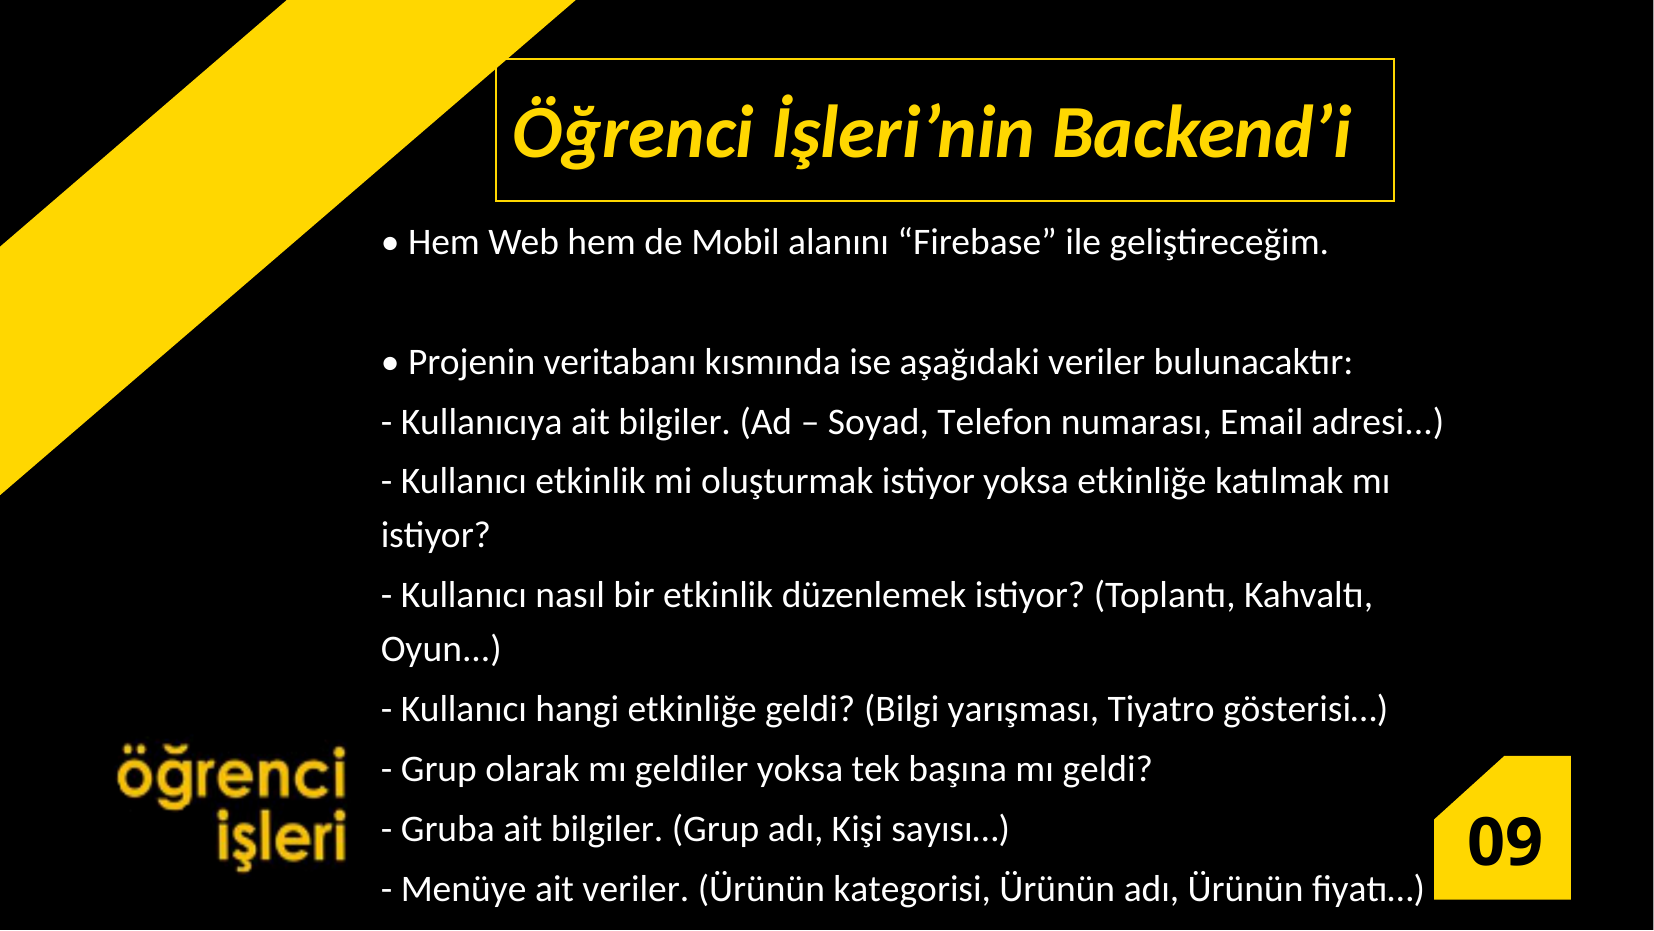

Öğrenci İşleri’nin Backend’i
• Hem Web hem de Mobil alanını “Firebase” ile geliştireceğim.
• Projenin veritabanı kısmında ise aşağıdaki veriler bulunacaktır:
- Kullanıcıya ait bilgiler. (Ad – Soyad, Telefon numarası, Email adresi...)
- Kullanıcı etkinlik mi oluşturmak istiyor yoksa etkinliğe katılmak mı istiyor?
- Kullanıcı nasıl bir etkinlik düzenlemek istiyor? (Toplantı, Kahvaltı, Oyun...)
- Kullanıcı hangi etkinliğe geldi? (Bilgi yarışması, Tiyatro gösterisi…)
- Grup olarak mı geldiler yoksa tek başına mı geldi?
- Gruba ait bilgiler. (Grup adı, Kişi sayısı…)
- Menüye ait veriler. (Ürünün kategorisi, Ürünün adı, Ürünün fiyatı…)
09